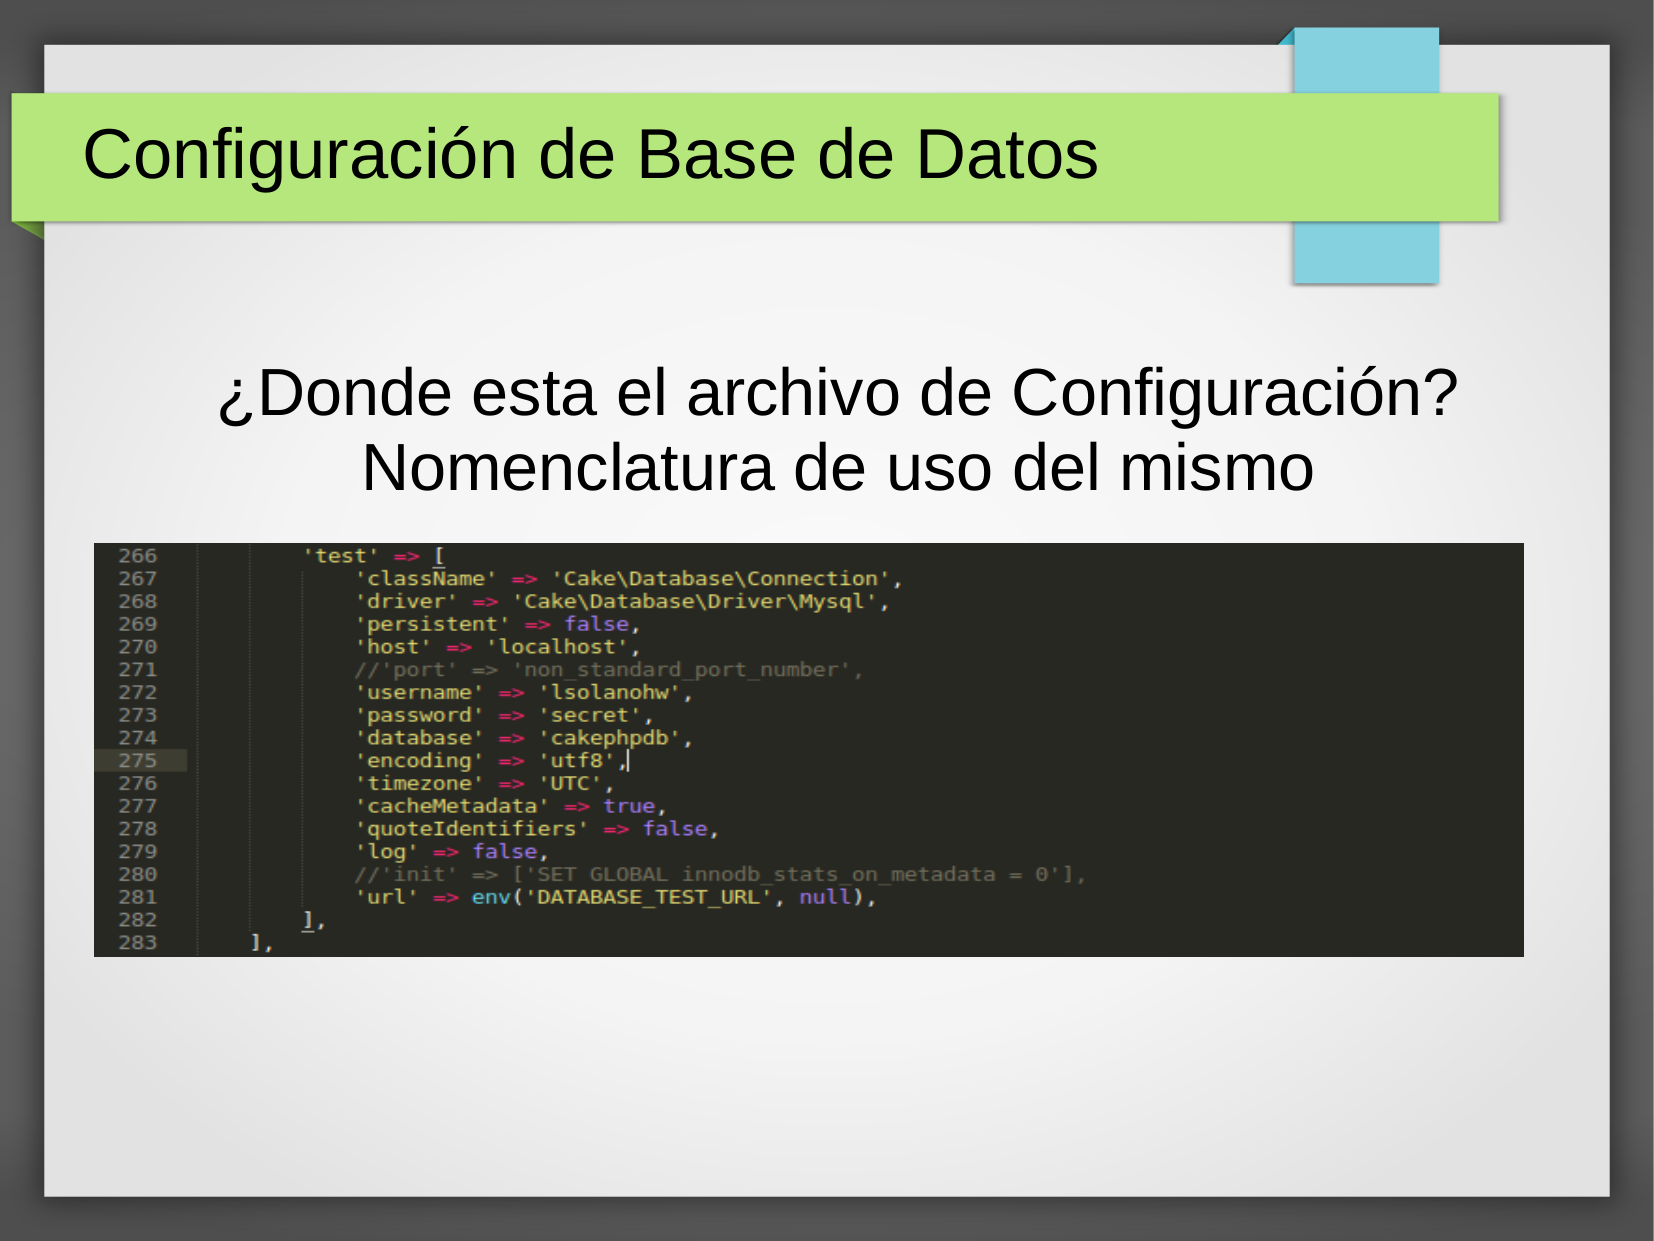

# Configuración de Base de Datos
¿Donde esta el archivo de Configuración?
Nomenclatura de uso del mismo